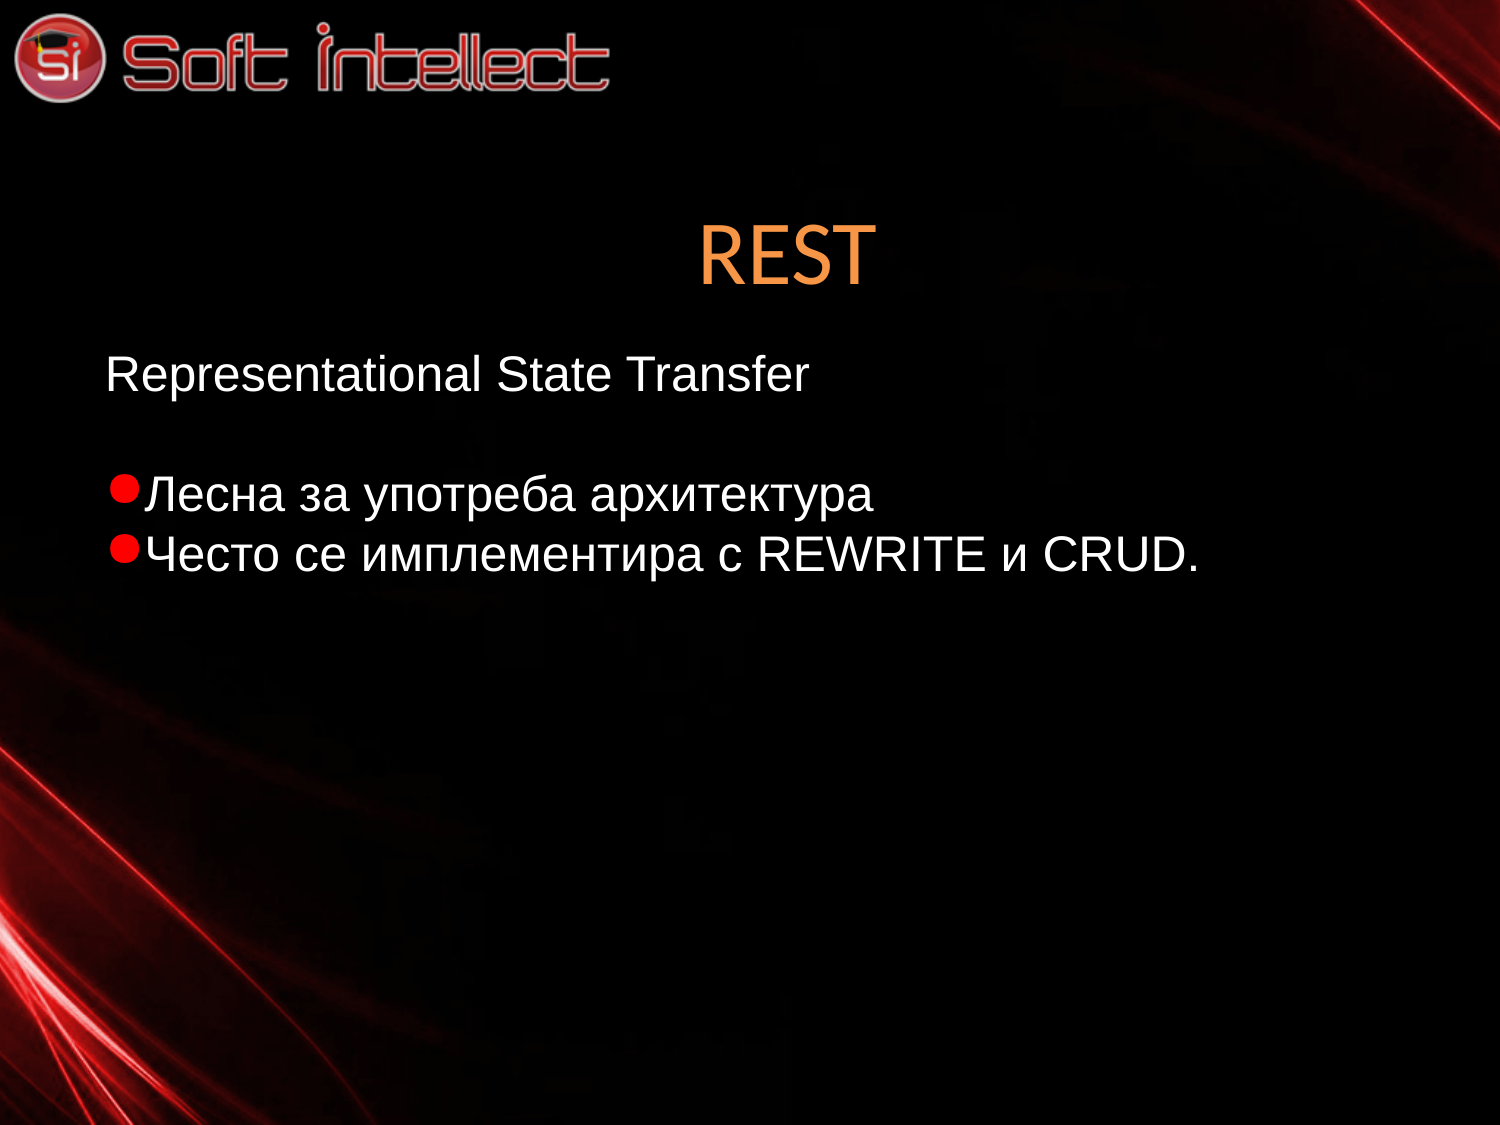

REST
Representational State Transfer
Лесна за употреба архитектура
Често се имплементира с REWRITE и CRUD.